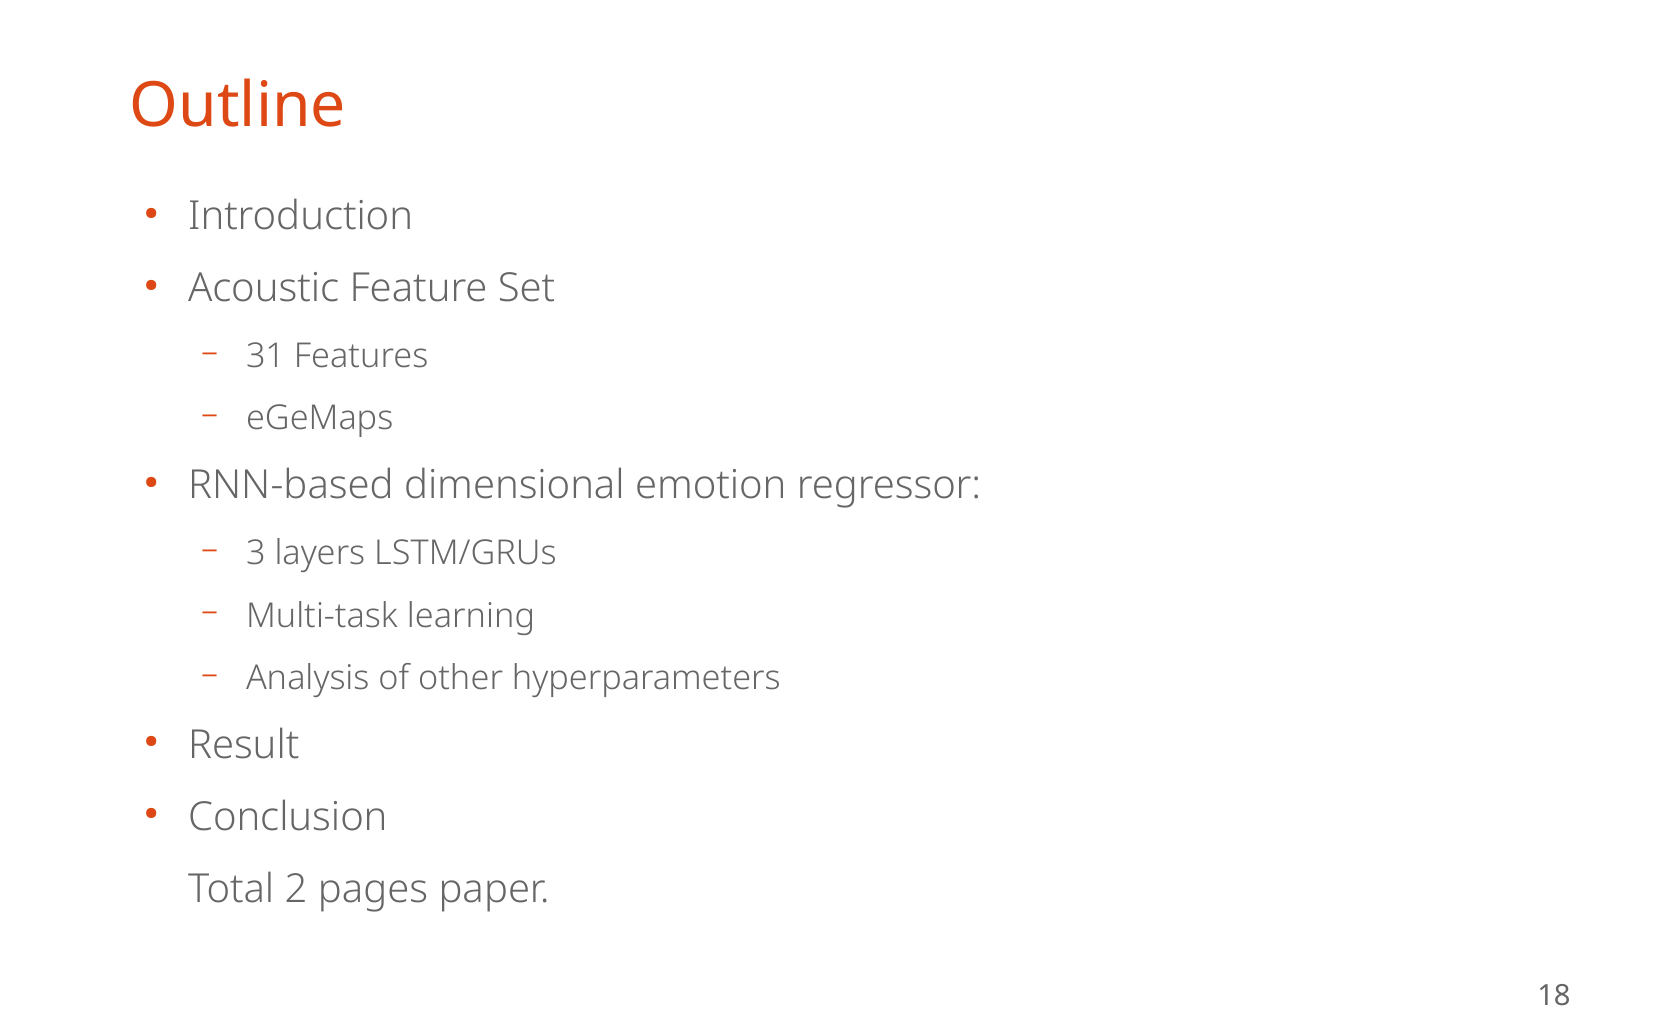

# Outline
Introduction
Acoustic Feature Set
31 Features
eGeMaps
RNN-based dimensional emotion regressor:
3 layers LSTM/GRUs
Multi-task learning
Analysis of other hyperparameters
Result
Conclusion
Total 2 pages paper.
18